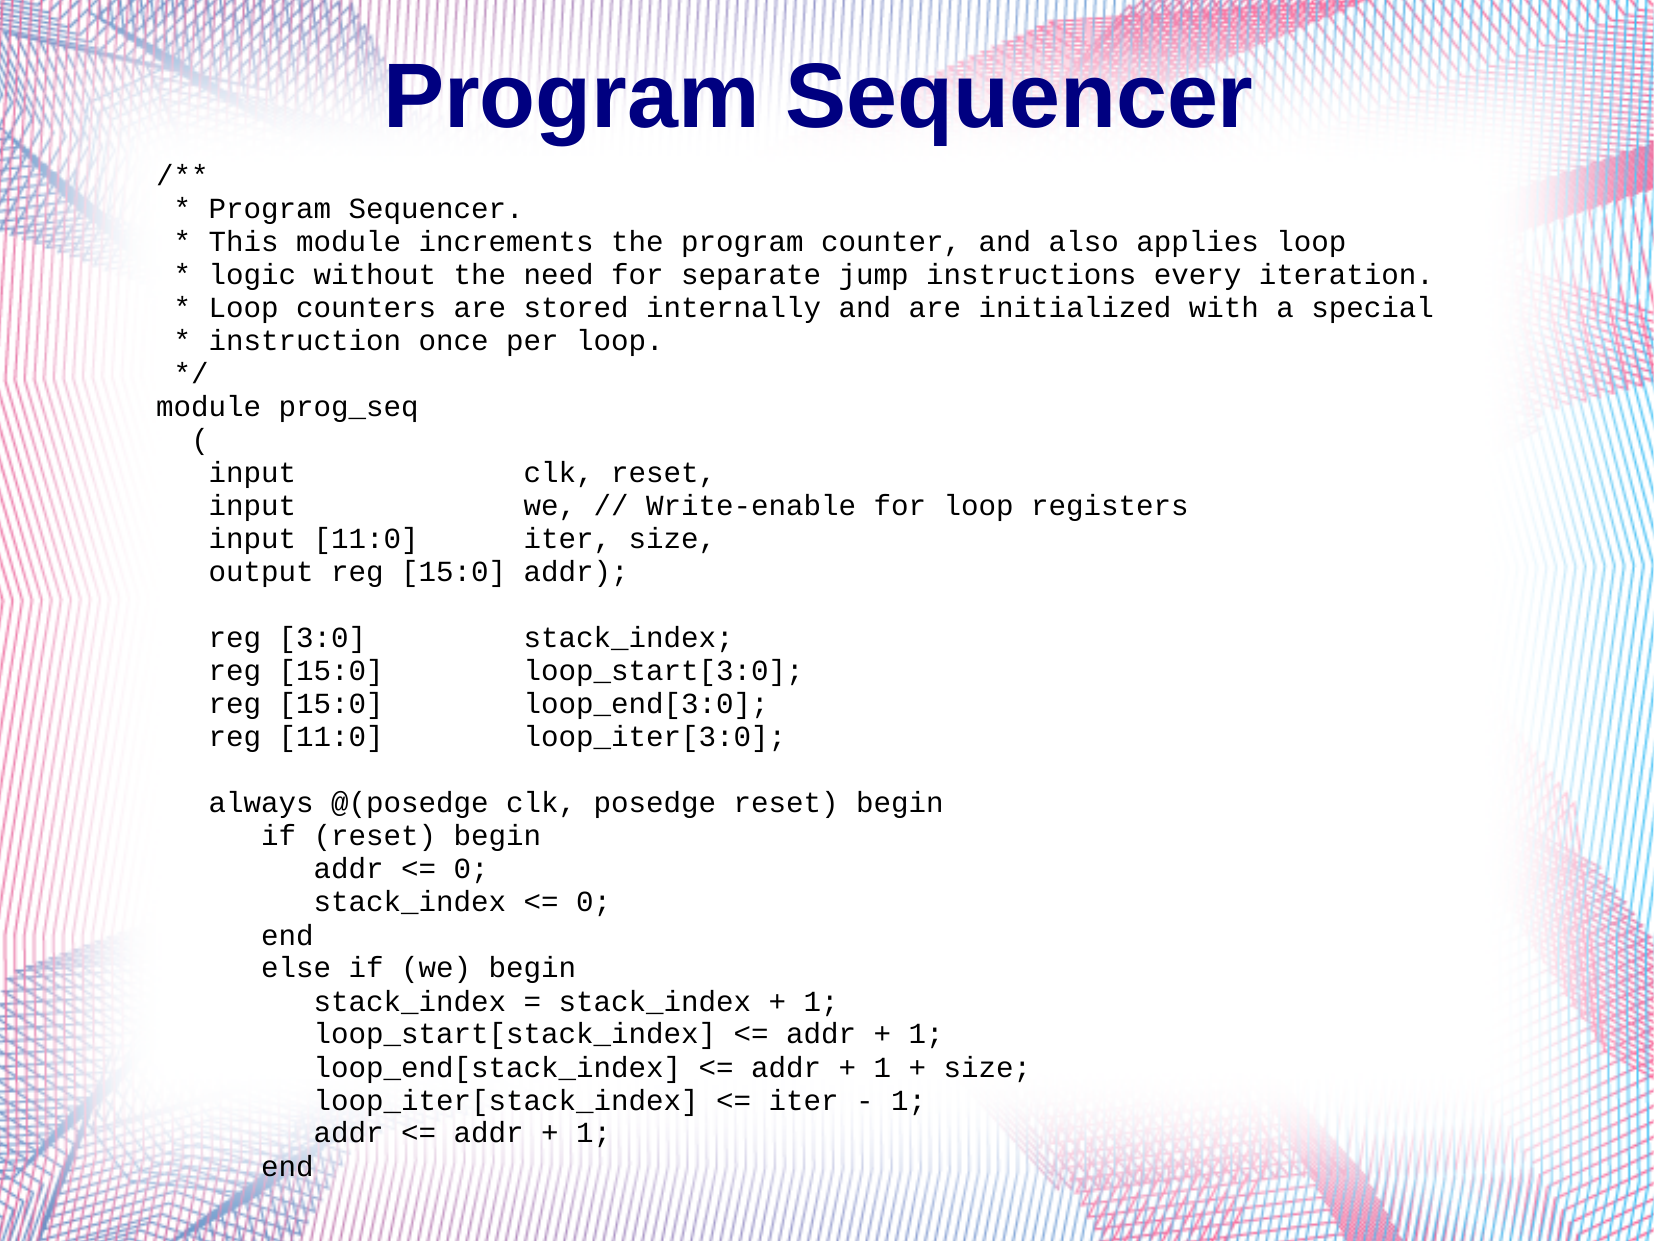

# Program Sequencer
/**
 * Program Sequencer.
 * This module increments the program counter, and also applies loop
 * logic without the need for separate jump instructions every iteration.
 * Loop counters are stored internally and are initialized with a special
 * instruction once per loop.
 */
module prog_seq
 (
 input clk, reset,
 input we, // Write-enable for loop registers
 input [11:0] iter, size,
 output reg [15:0] addr);
 reg [3:0] stack_index;
 reg [15:0] loop_start[3:0];
 reg [15:0] loop_end[3:0];
 reg [11:0] loop_iter[3:0];
 always @(posedge clk, posedge reset) begin
 if (reset) begin
 addr <= 0;
 stack_index <= 0;
 end
 else if (we) begin
 stack_index = stack_index + 1;
 loop_start[stack_index] <= addr + 1;
 loop_end[stack_index] <= addr + 1 + size;
 loop_iter[stack_index] <= iter - 1;
 addr <= addr + 1;
 end